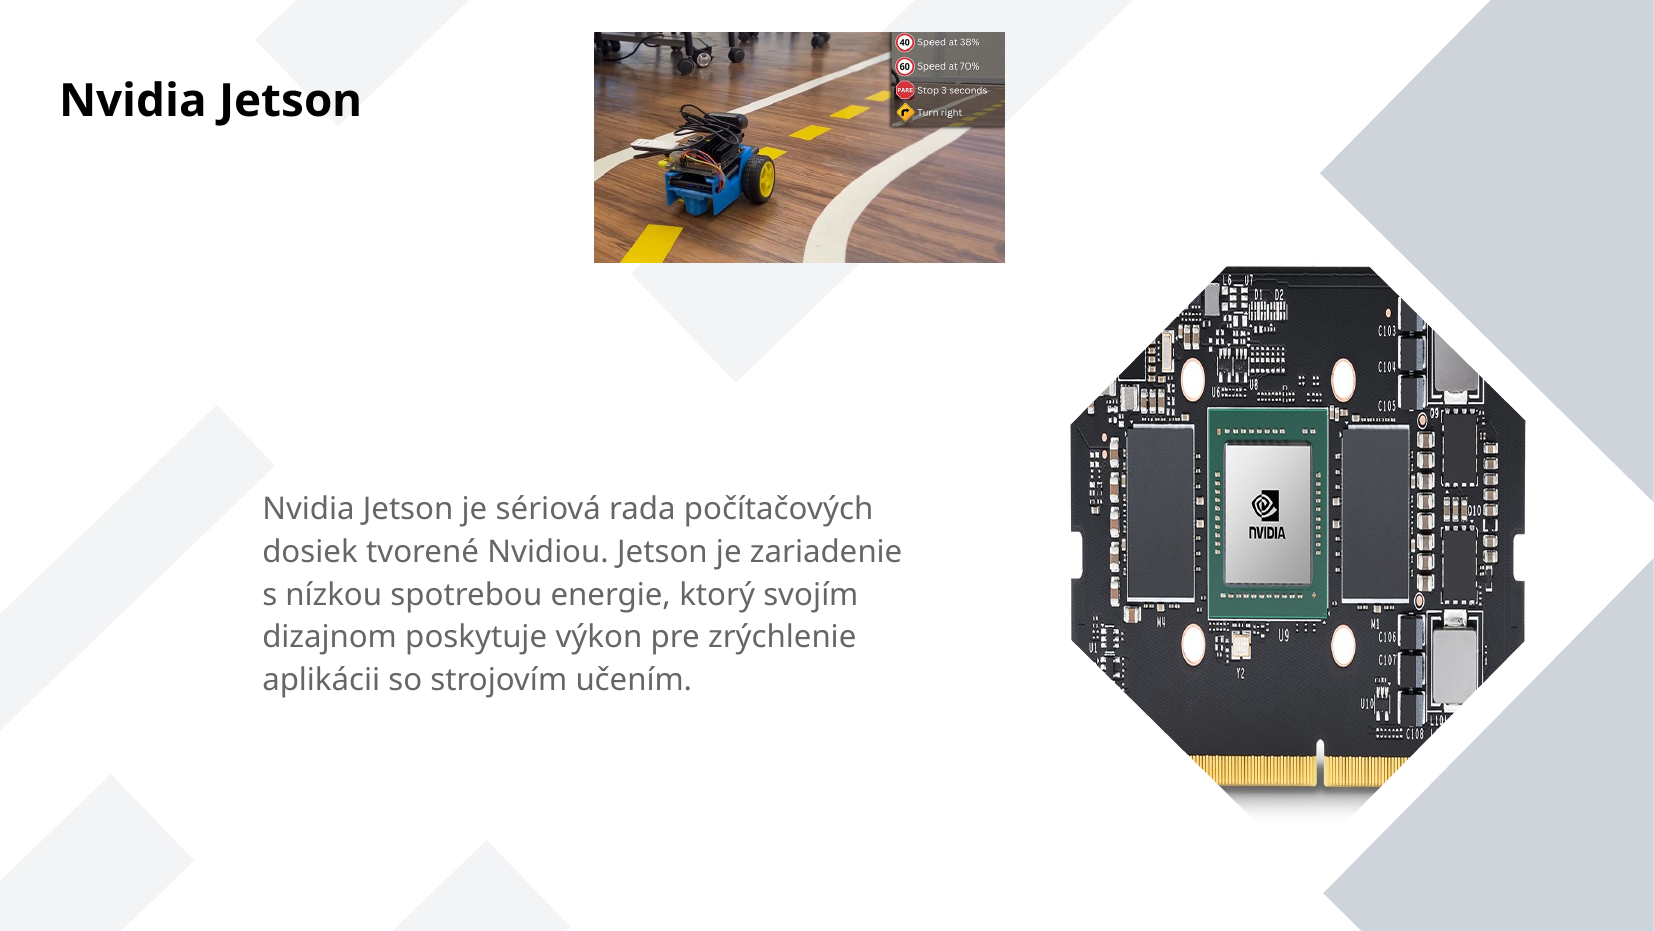

Nvidia Jetson
Nvidia Jetson je sériová rada počítačových dosiek tvorené Nvidiou. Jetson je zariadenie s nízkou spotrebou energie, ktorý svojím dizajnom poskytuje výkon pre zrýchlenie aplikácii so strojovím učením.